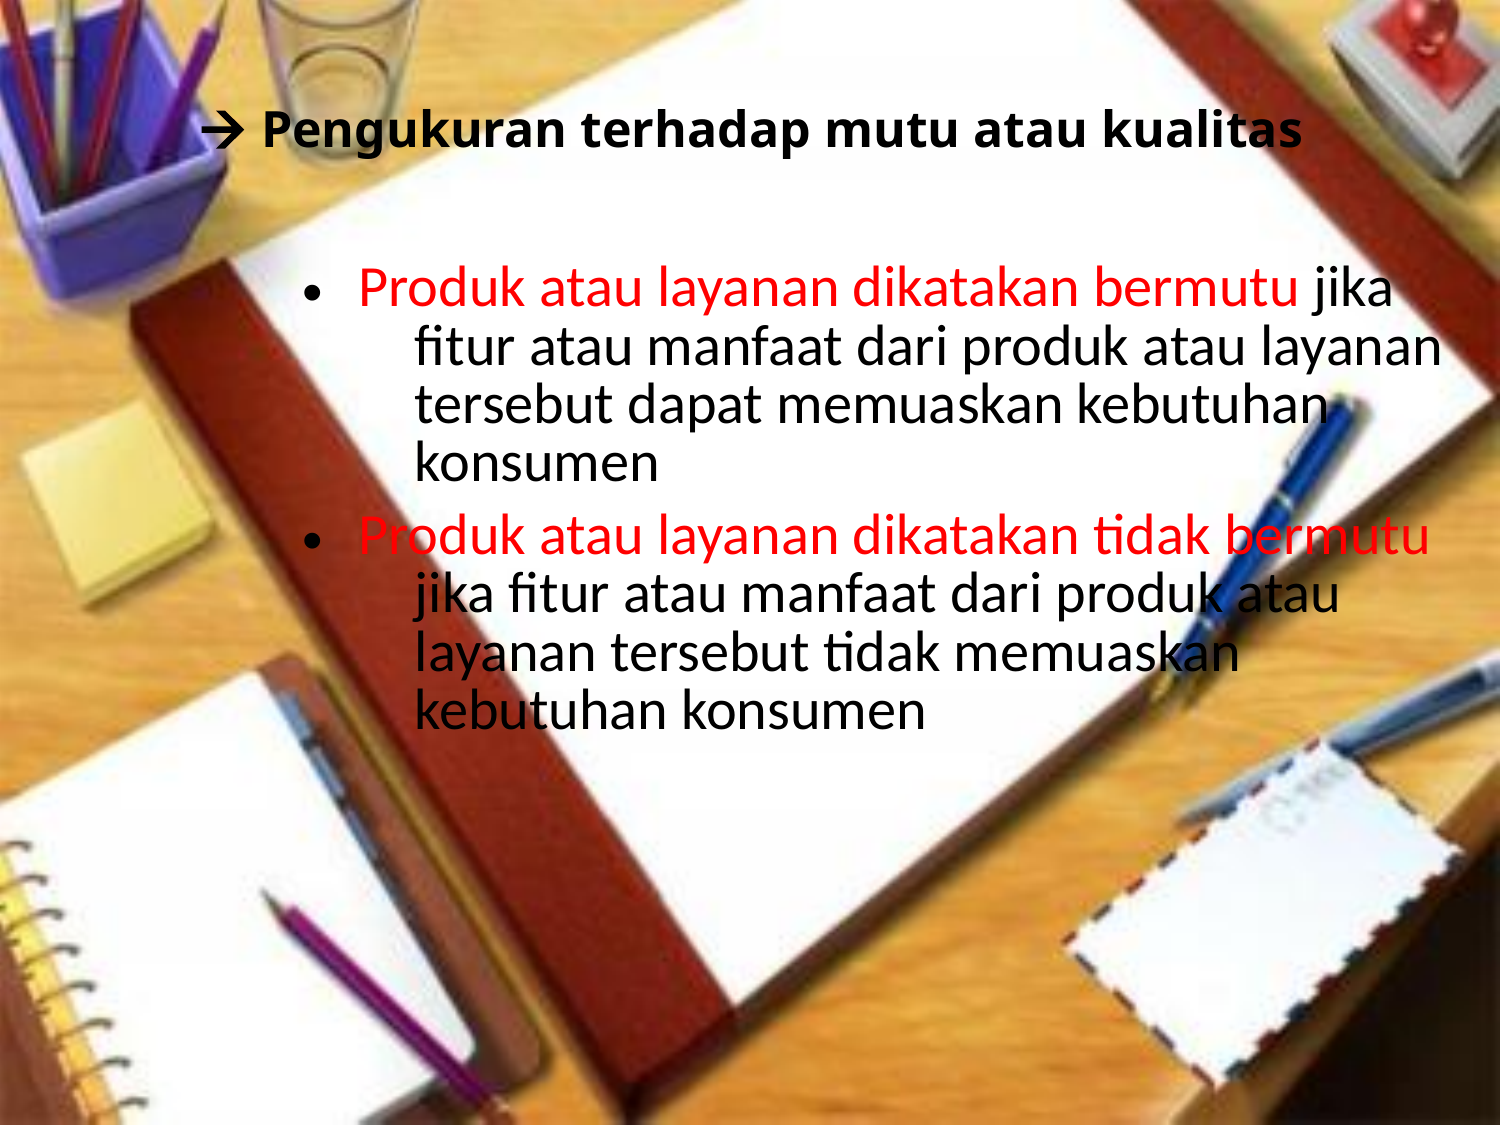

 Pengukuran terhadap mutu atau kualitas
# Produk atau layanan dikatakan bermutu jika fitur atau manfaat dari produk atau layanan tersebut dapat memuaskan kebutuhan konsumen
Produk atau layanan dikatakan tidak bermutu jika fitur atau manfaat dari produk atau layanan tersebut tidak memuaskan kebutuhan konsumen